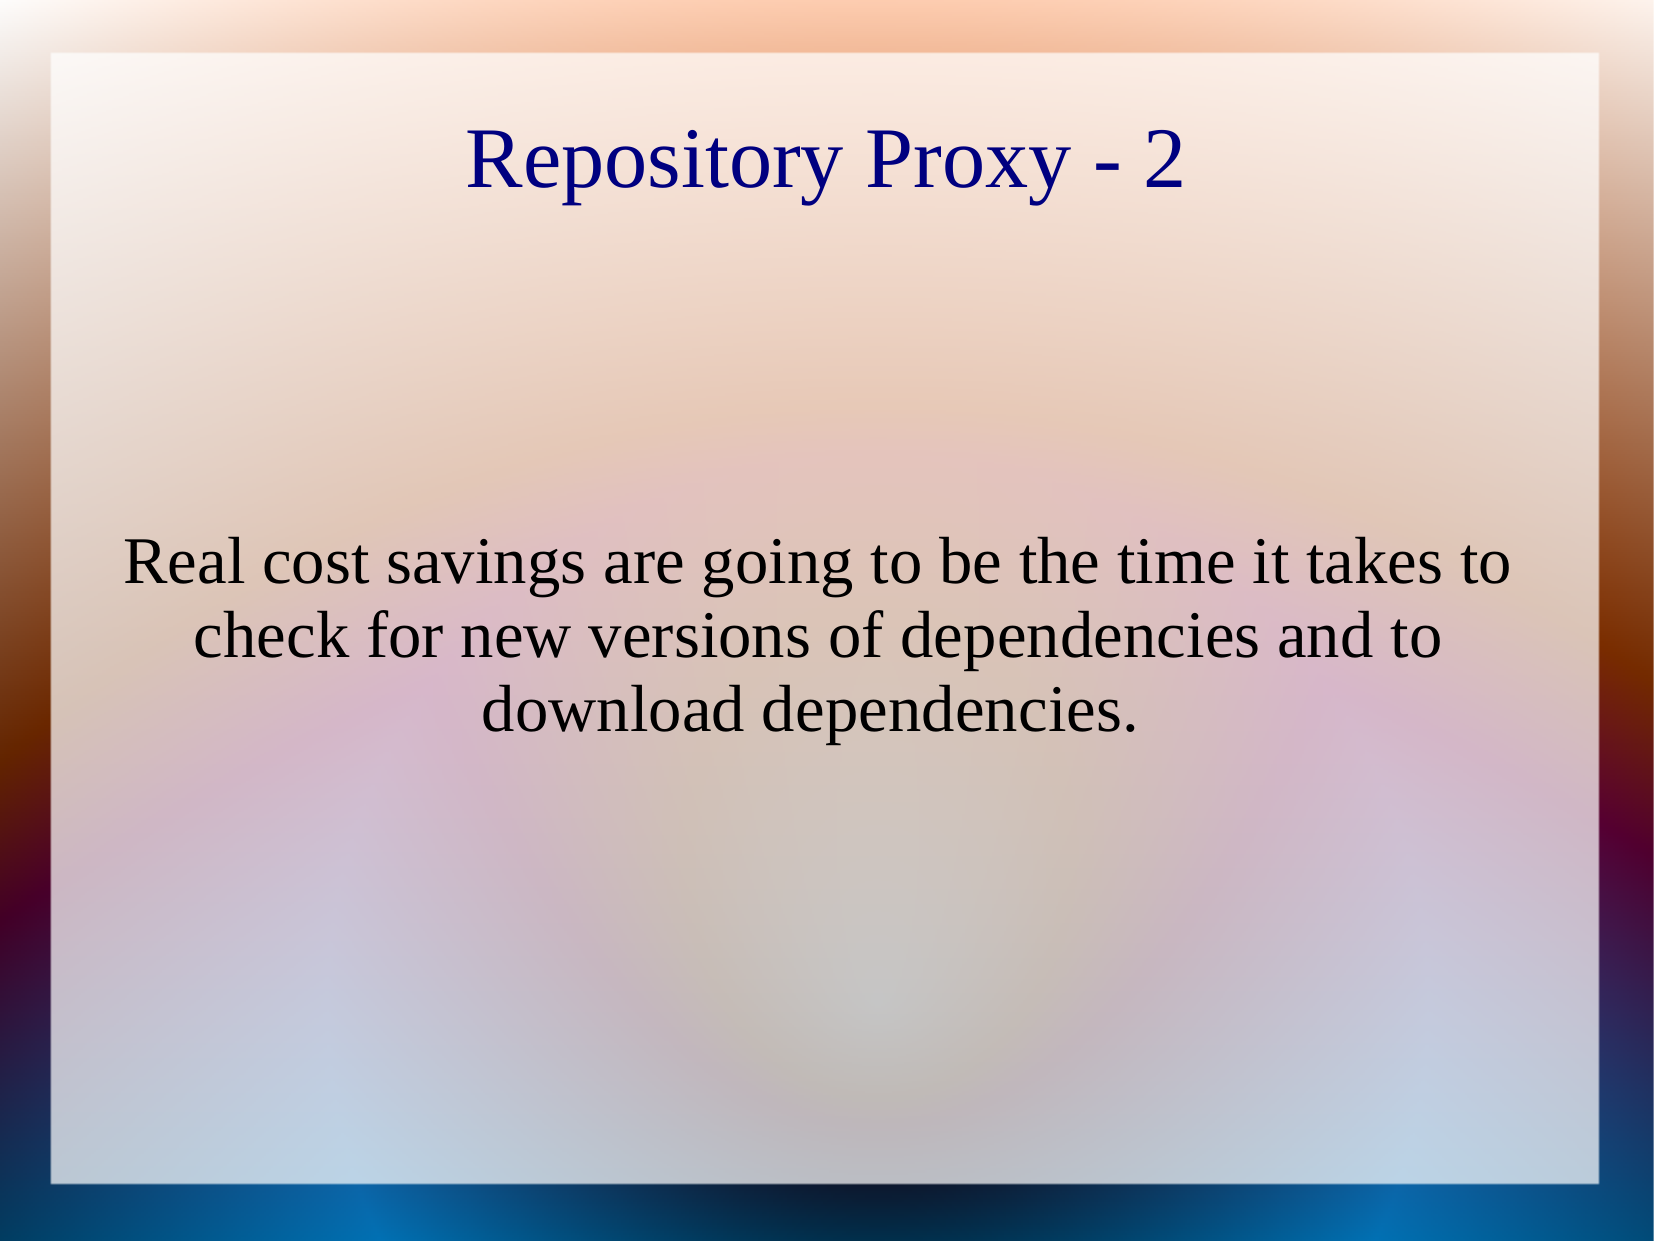

# Repository Proxy - 2
Real cost savings are going to be the time it takes to check for new versions of dependencies and to download dependencies.